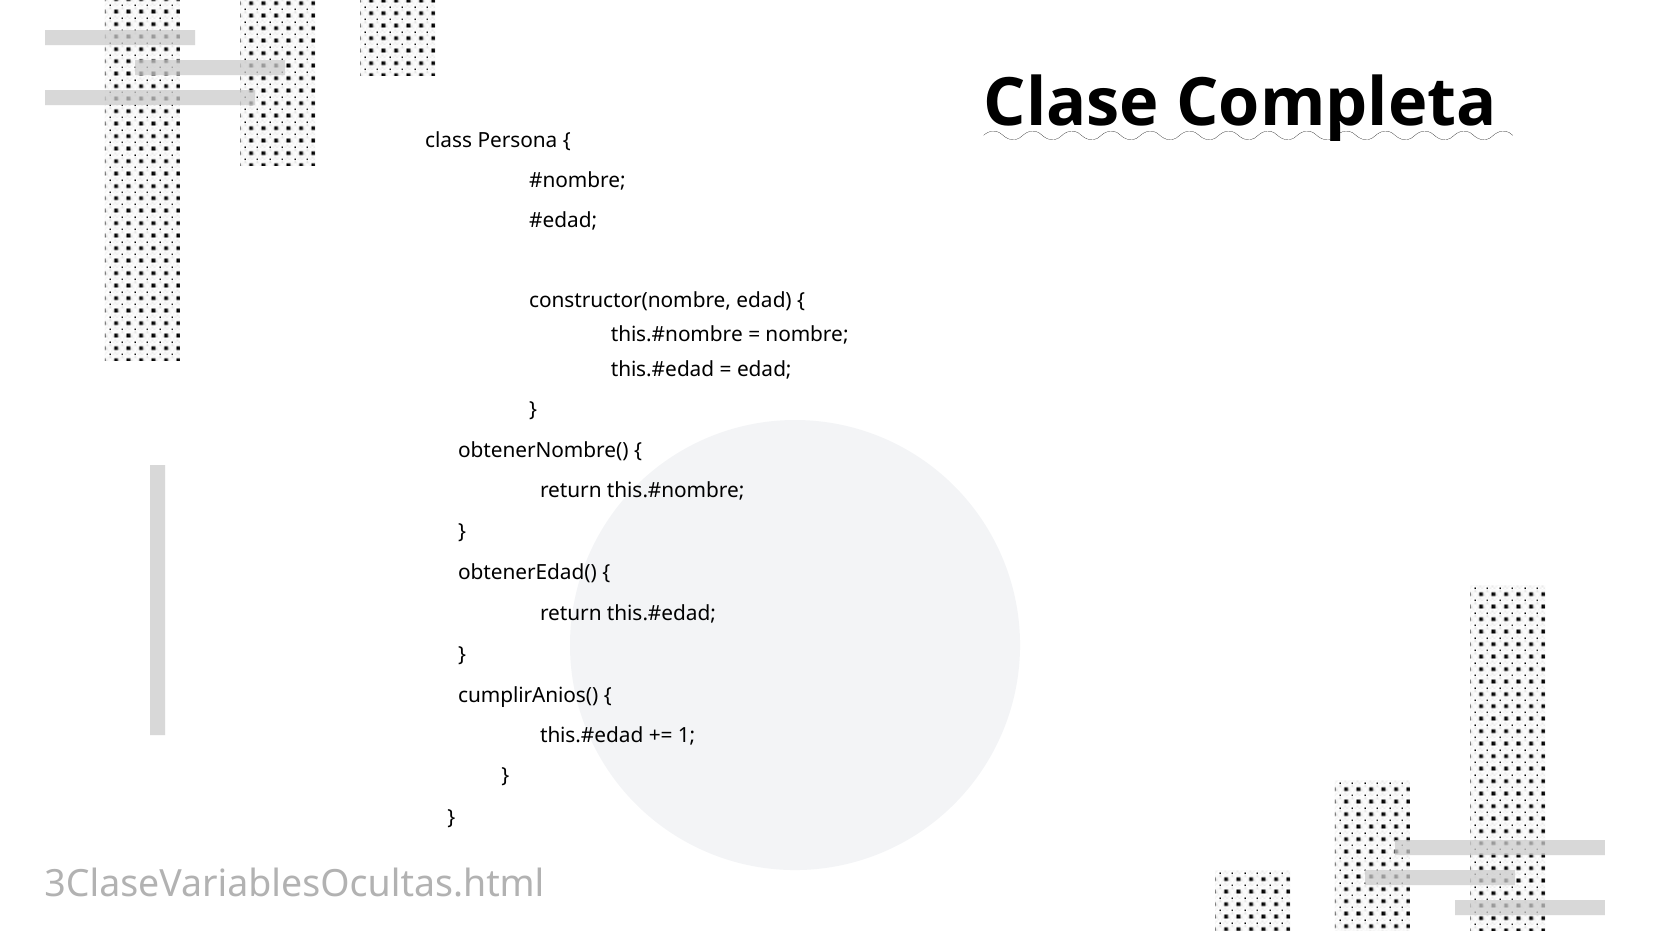

Clase Completa
# class Persona {
 #nombre;
 #edad;
 constructor(nombre, edad) {
 this.#nombre = nombre;
 this.#edad = edad;
 }
 obtenerNombre() {
 return this.#nombre;
 }
 obtenerEdad() {
 return this.#edad;
 }
 cumplirAnios() {
 this.#edad += 1;
 }
 }
3ClaseVariablesOcultas.html